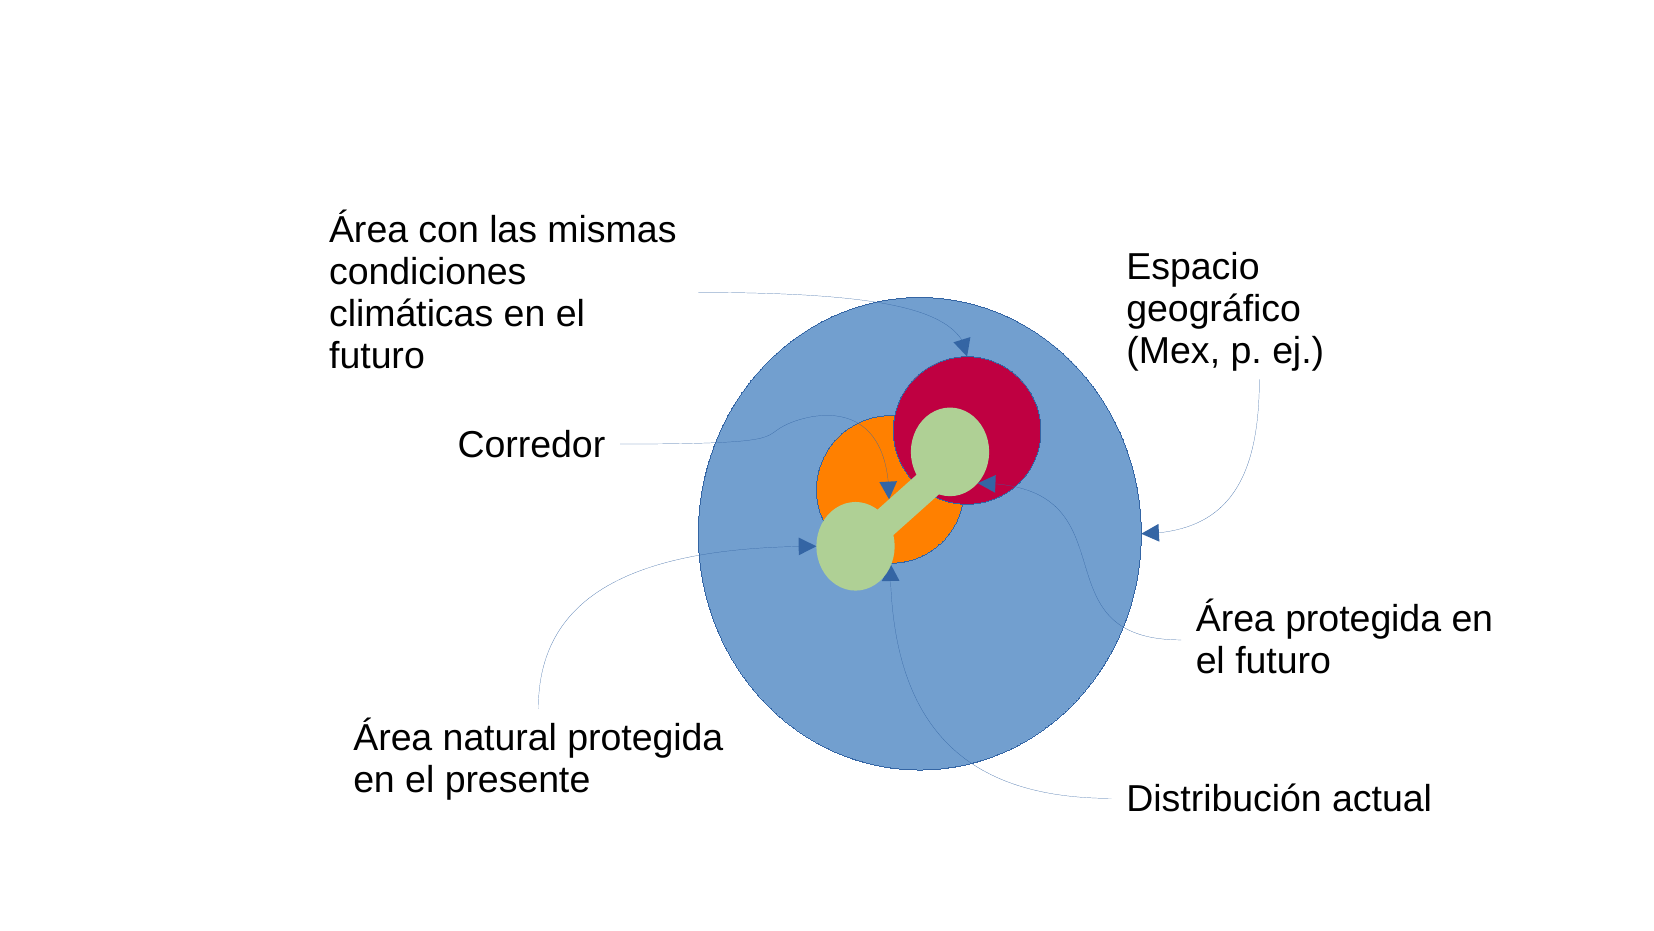

#
Área con las mismas condiciones climáticas en el futuro
Espacio geográfico (Mex, p. ej.)
Corredor
Área protegida en el futuro
Área natural protegida en el presente
Distribución actual